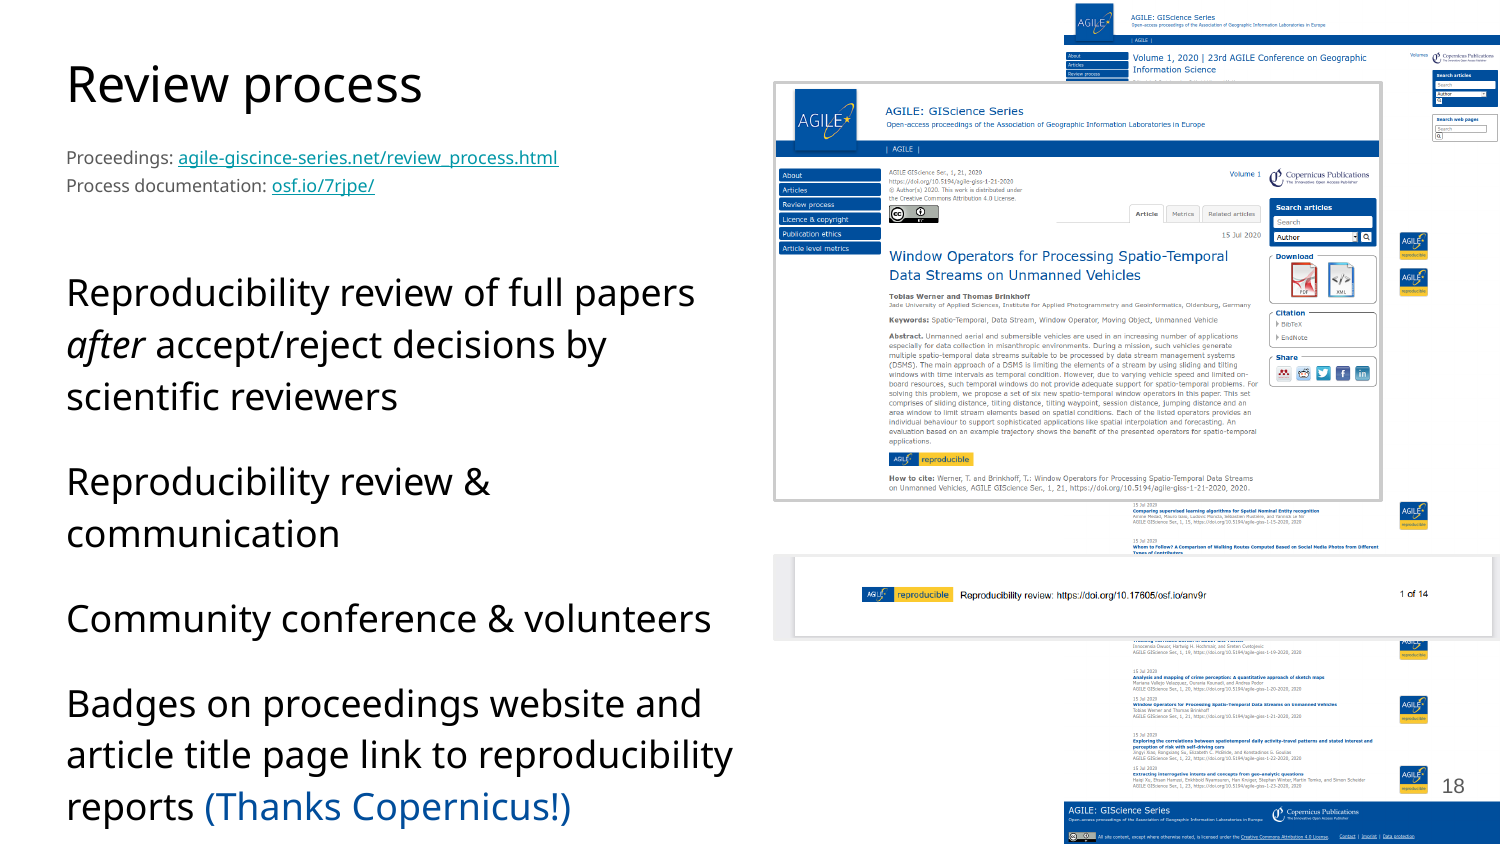

# Review process
Proceedings: agile-giscince-series.net/review_process.html
Process documentation: osf.io/7rjpe/
Reproducibility review of full papers after accept/reject decisions by scientific reviewers
Reproducibility review & communication
Community conference & volunteers
Badges on proceedings website and article title page link to reproducibility reports (Thanks Copernicus!)